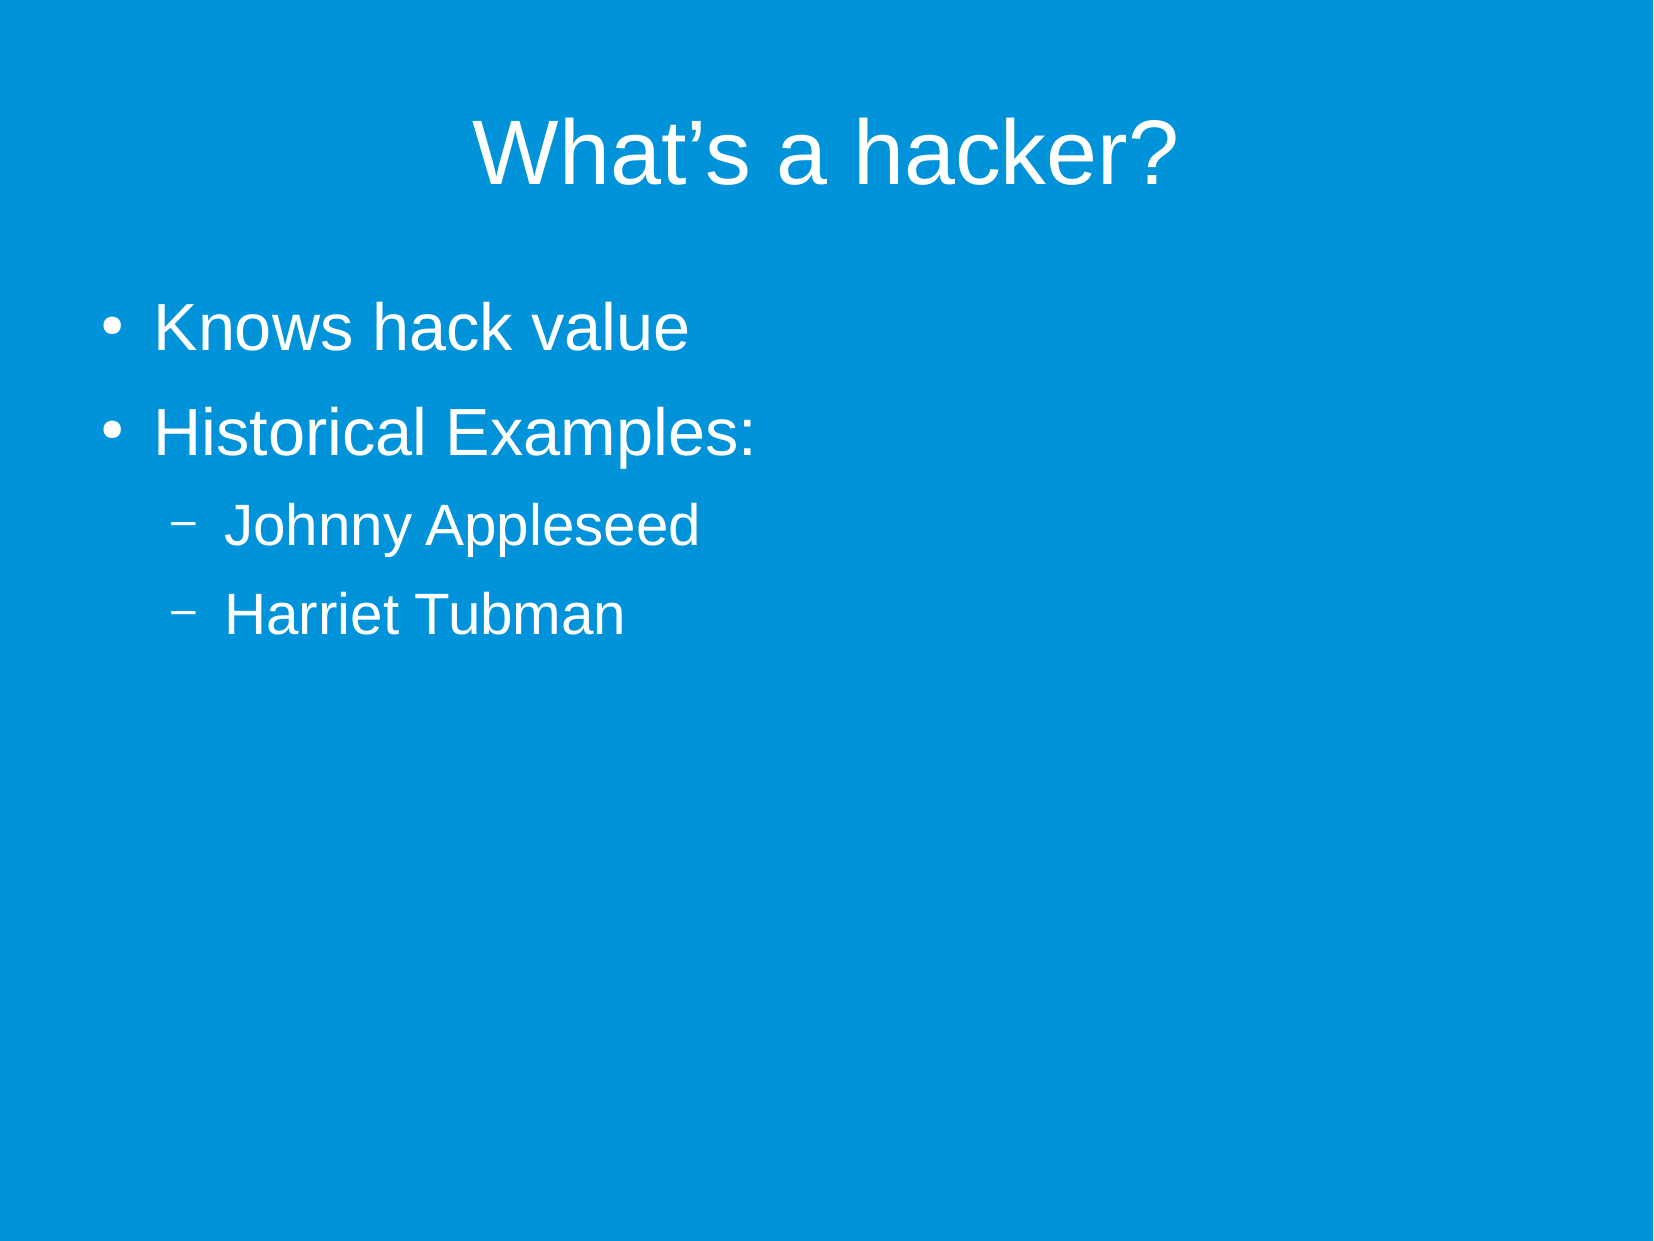

# What’s a hacker?
Knows hack value
Historical Examples:
Johnny Appleseed
Harriet Tubman